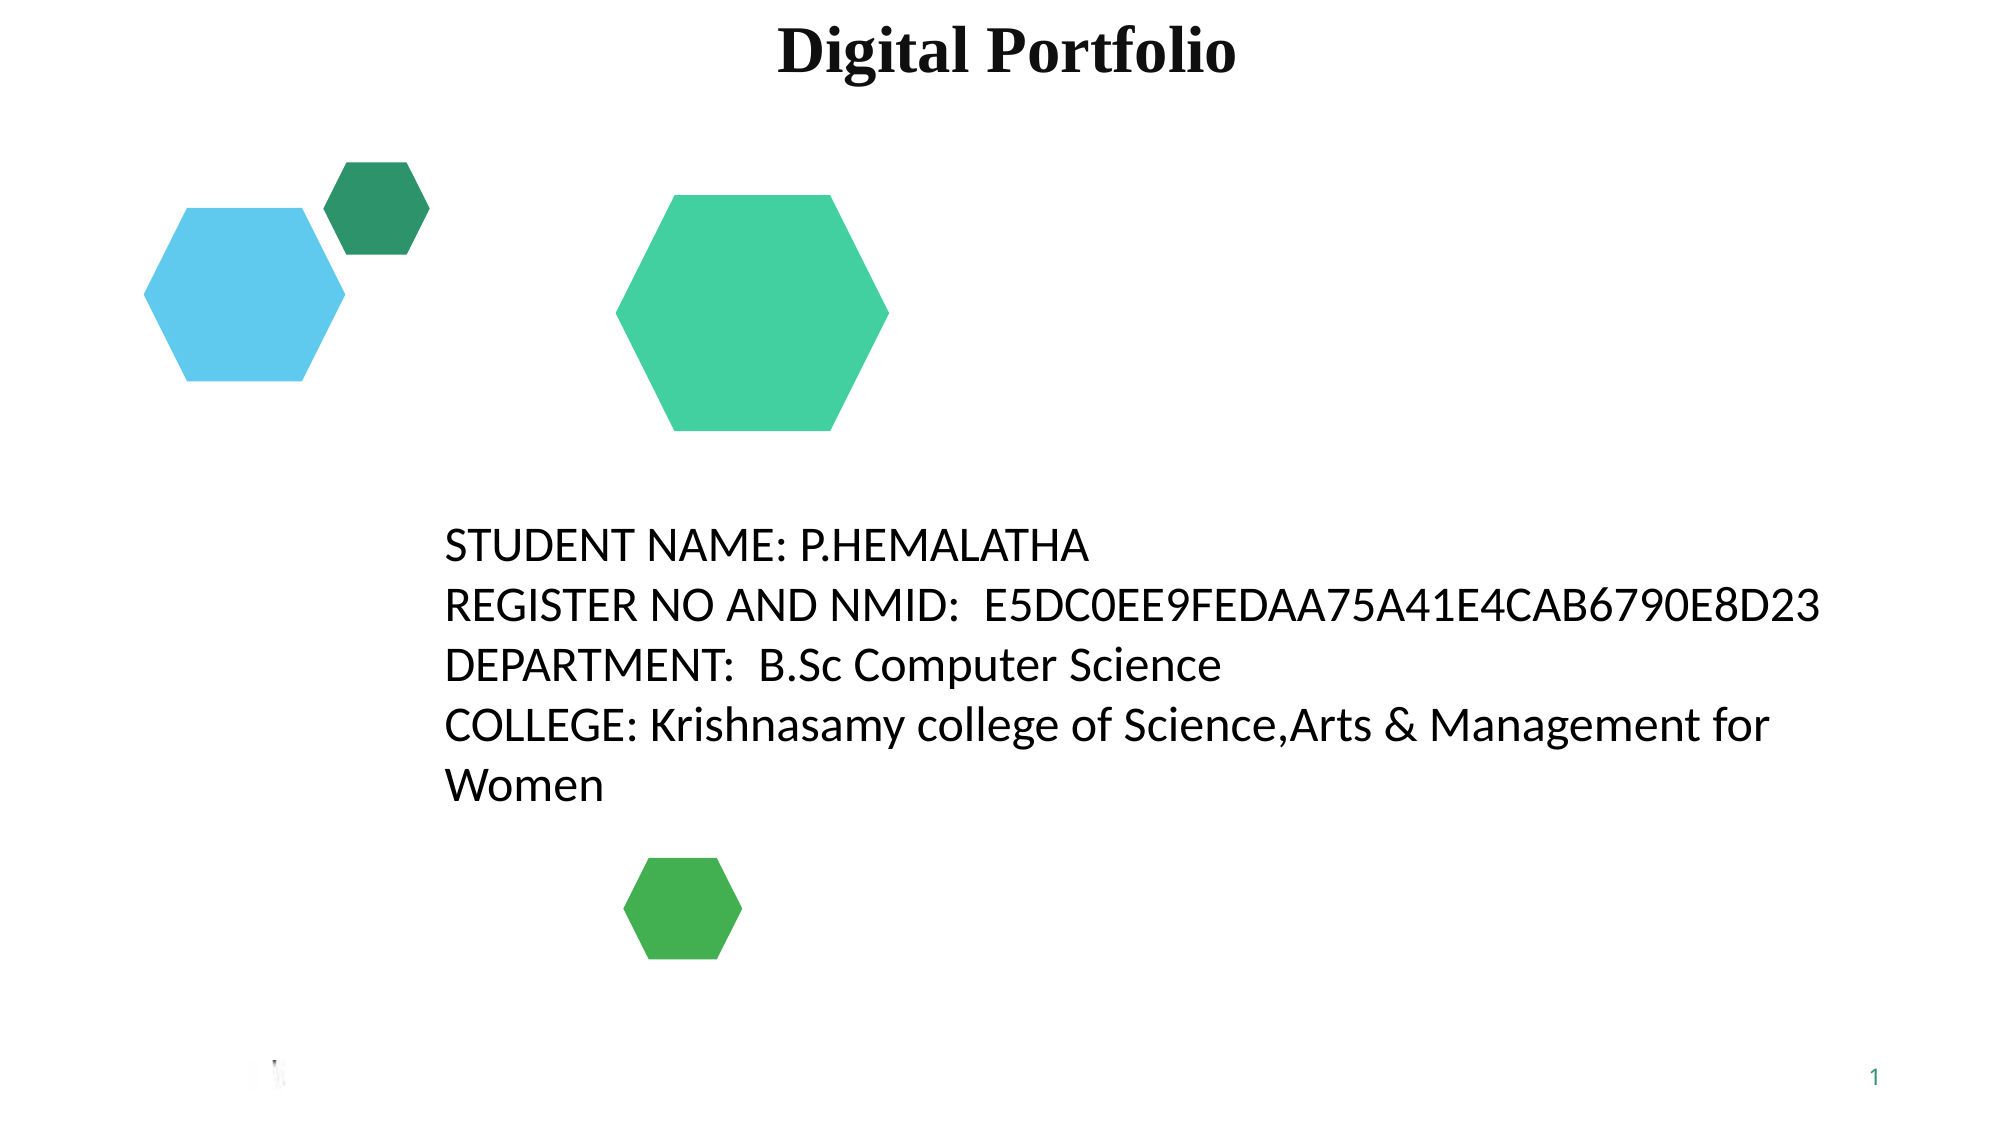

# Digital Portfolio
STUDENT NAME: P.HEMALATHA
REGISTER NO AND NMID: E5DC0EE9FEDAA75A41E4CAB6790E8D23
DEPARTMENT: B.Sc Computer Science
COLLEGE: Krishnasamy college of Science,Arts & Management for Women